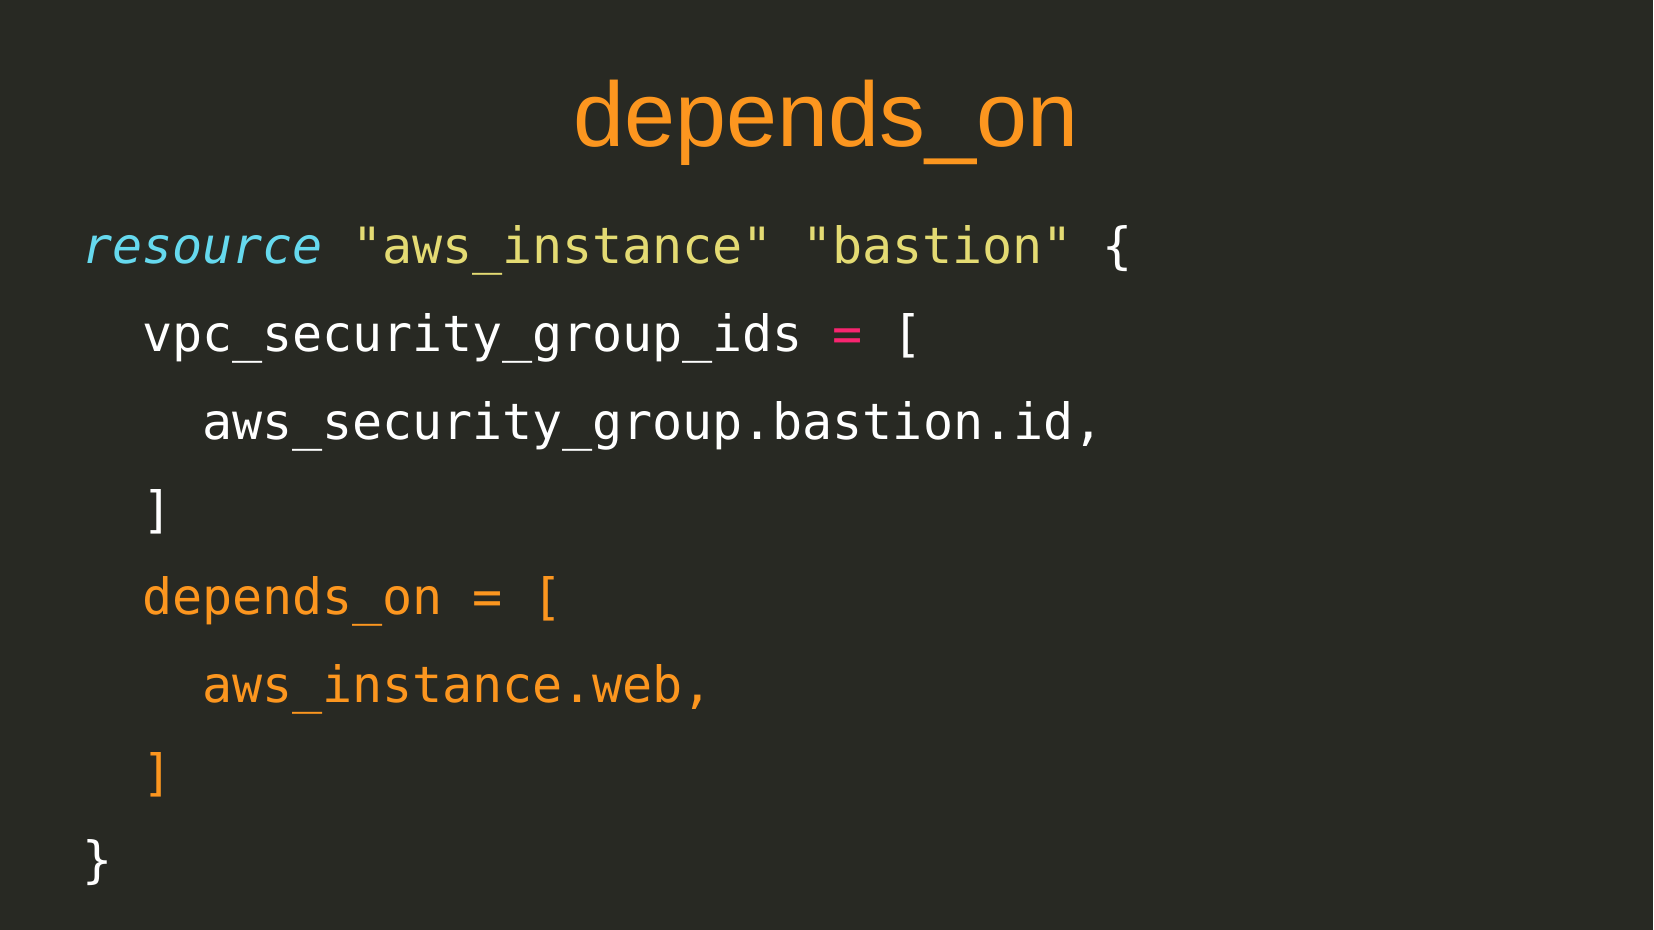

# depends_on
resource "aws_instance" "bastion" {
 vpc_security_group_ids = [
 aws_security_group.bastion.id,
 ]
 depends_on = [
 aws_instance.web,
 ]
}